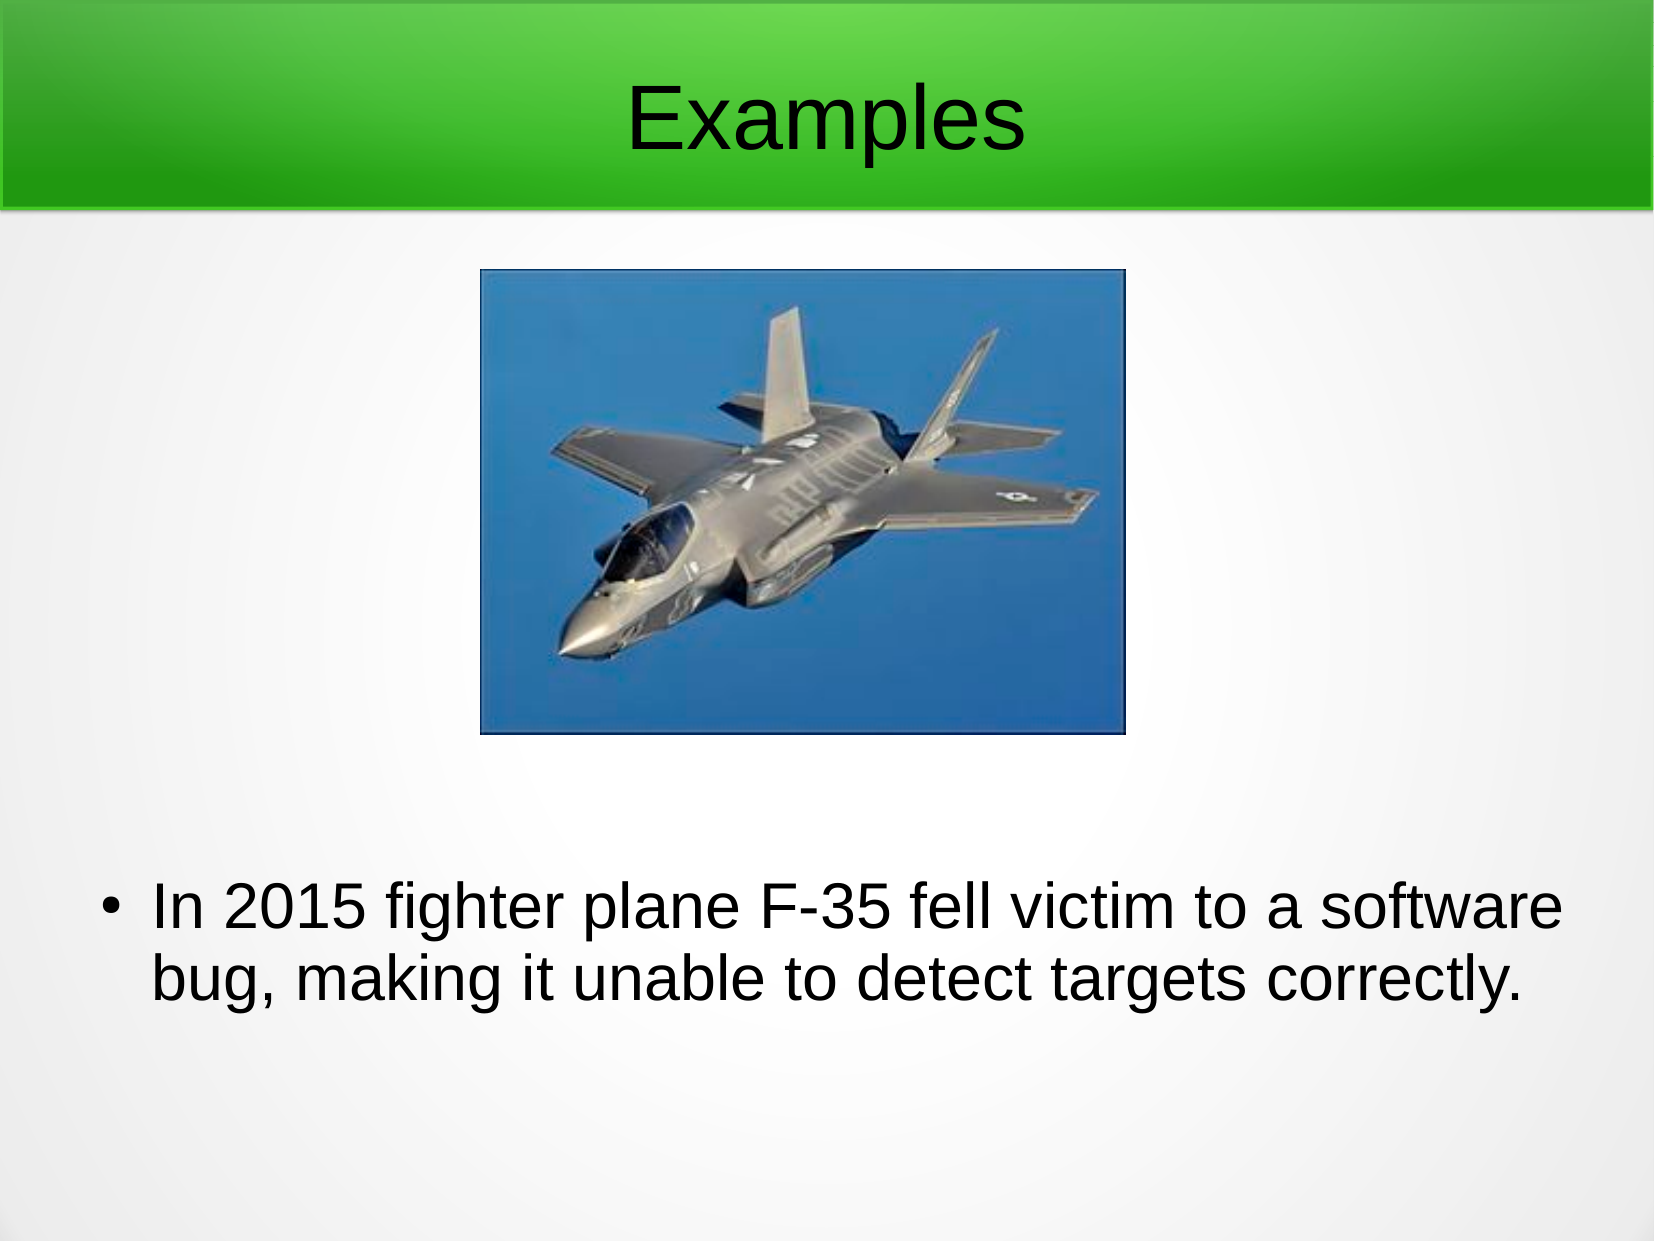

# Examples
In 2015 fighter plane F-35 fell victim to a software bug, making it unable to detect targets correctly.